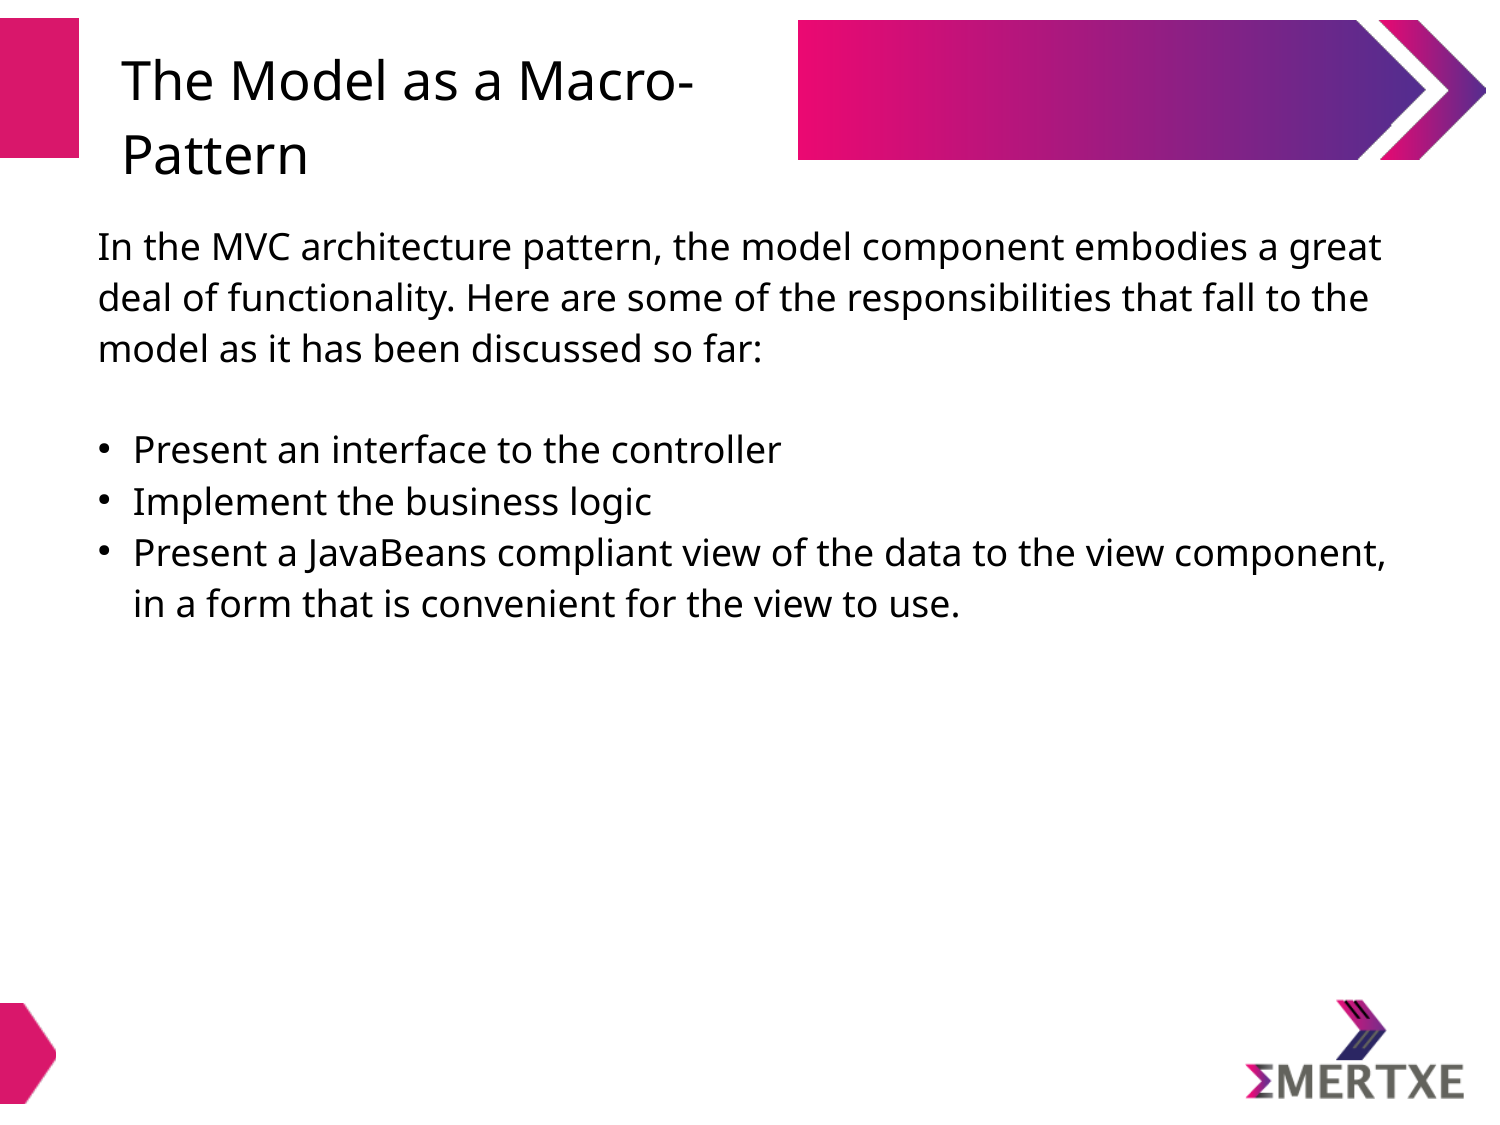

The Model as a Macro-Pattern
In the MVC architecture pattern, the model component embodies a great deal of functionality. Here are some of the responsibilities that fall to the model as it has been discussed so far:
Present an interface to the controller
Implement the business logic
Present a JavaBeans compliant view of the data to the view component, in a form that is convenient for the view to use.